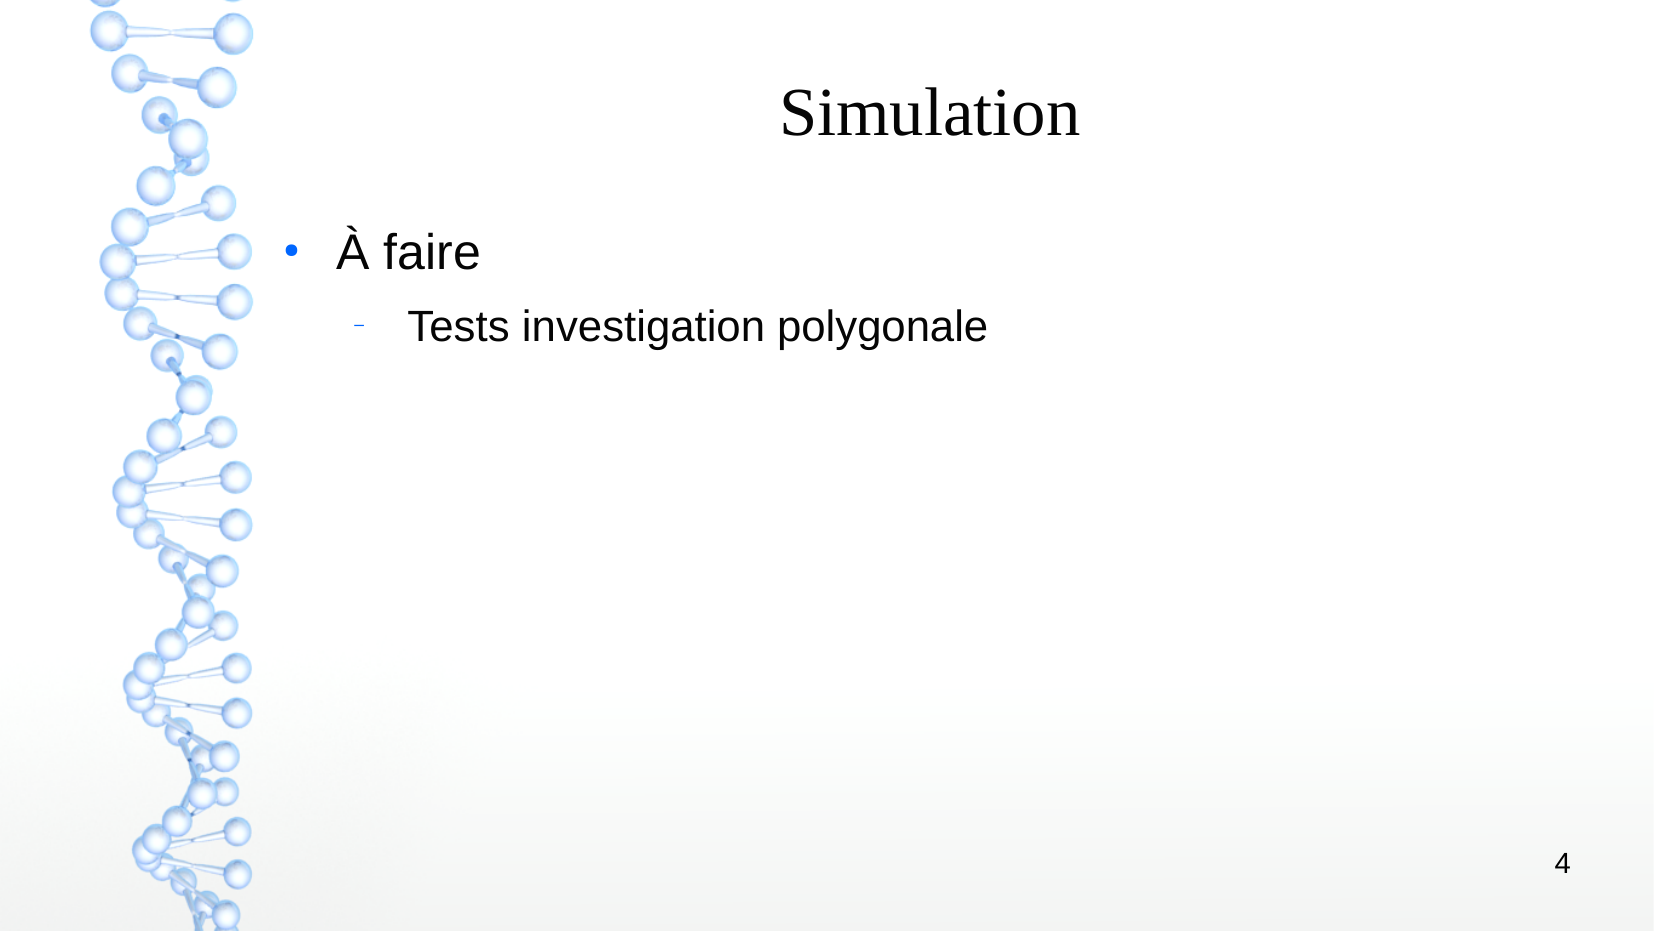

# Simulation
À faire
Tests investigation polygonale
4